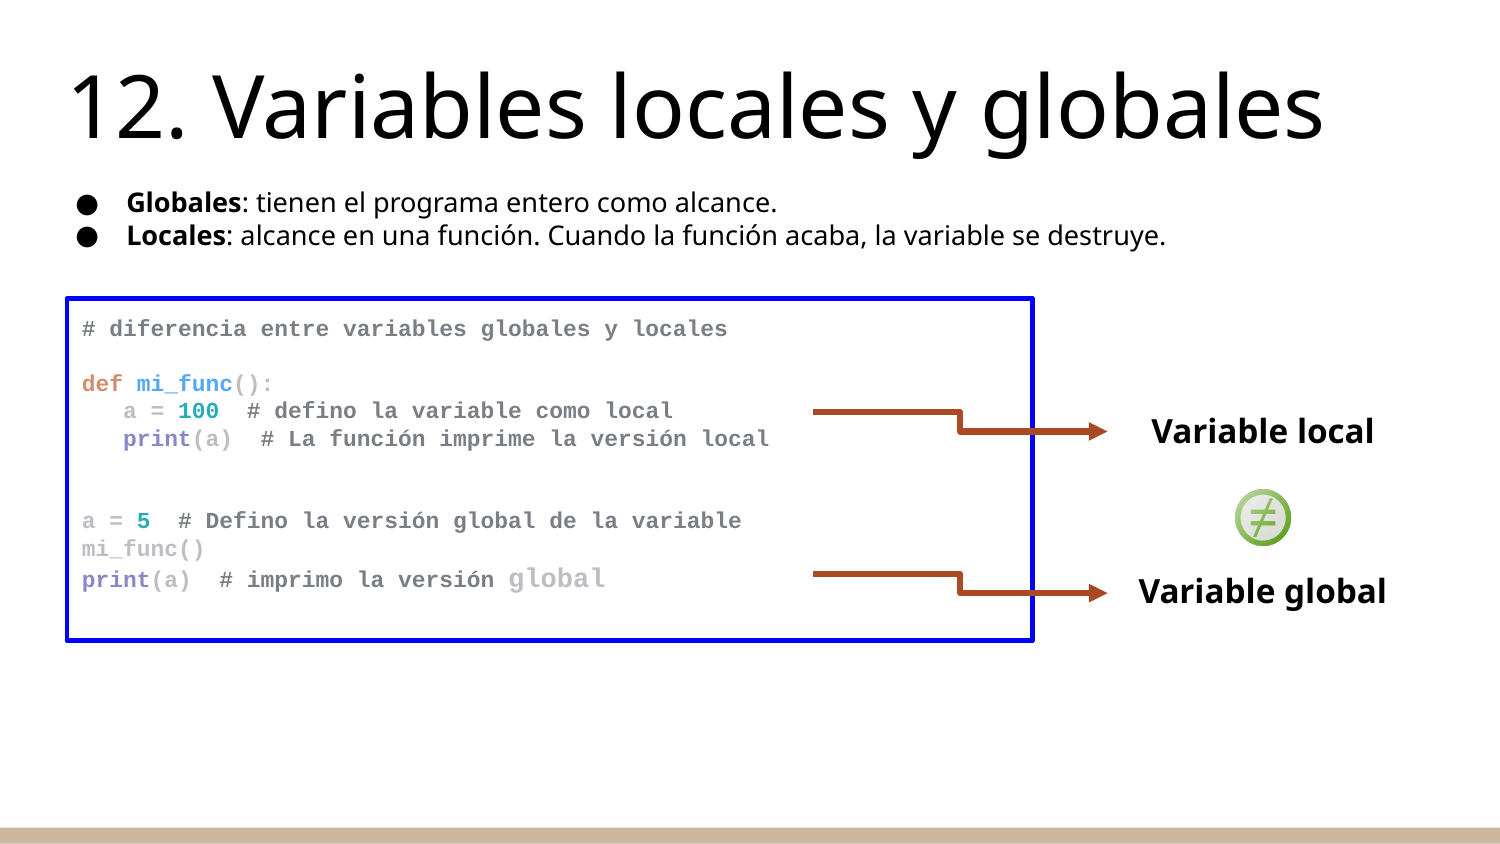

# 12. Variables locales y globales
Globales: tienen el programa entero como alcance.
Locales: alcance en una función. Cuando la función acaba, la variable se destruye.
# diferencia entre variables globales y locales
def mi_func():
 a = 100 # defino la variable como local
 print(a) # La función imprime la versión local
a = 5 # Defino la versión global de la variable
mi_func()
print(a) # imprimo la versión global
Variable local
Variable global